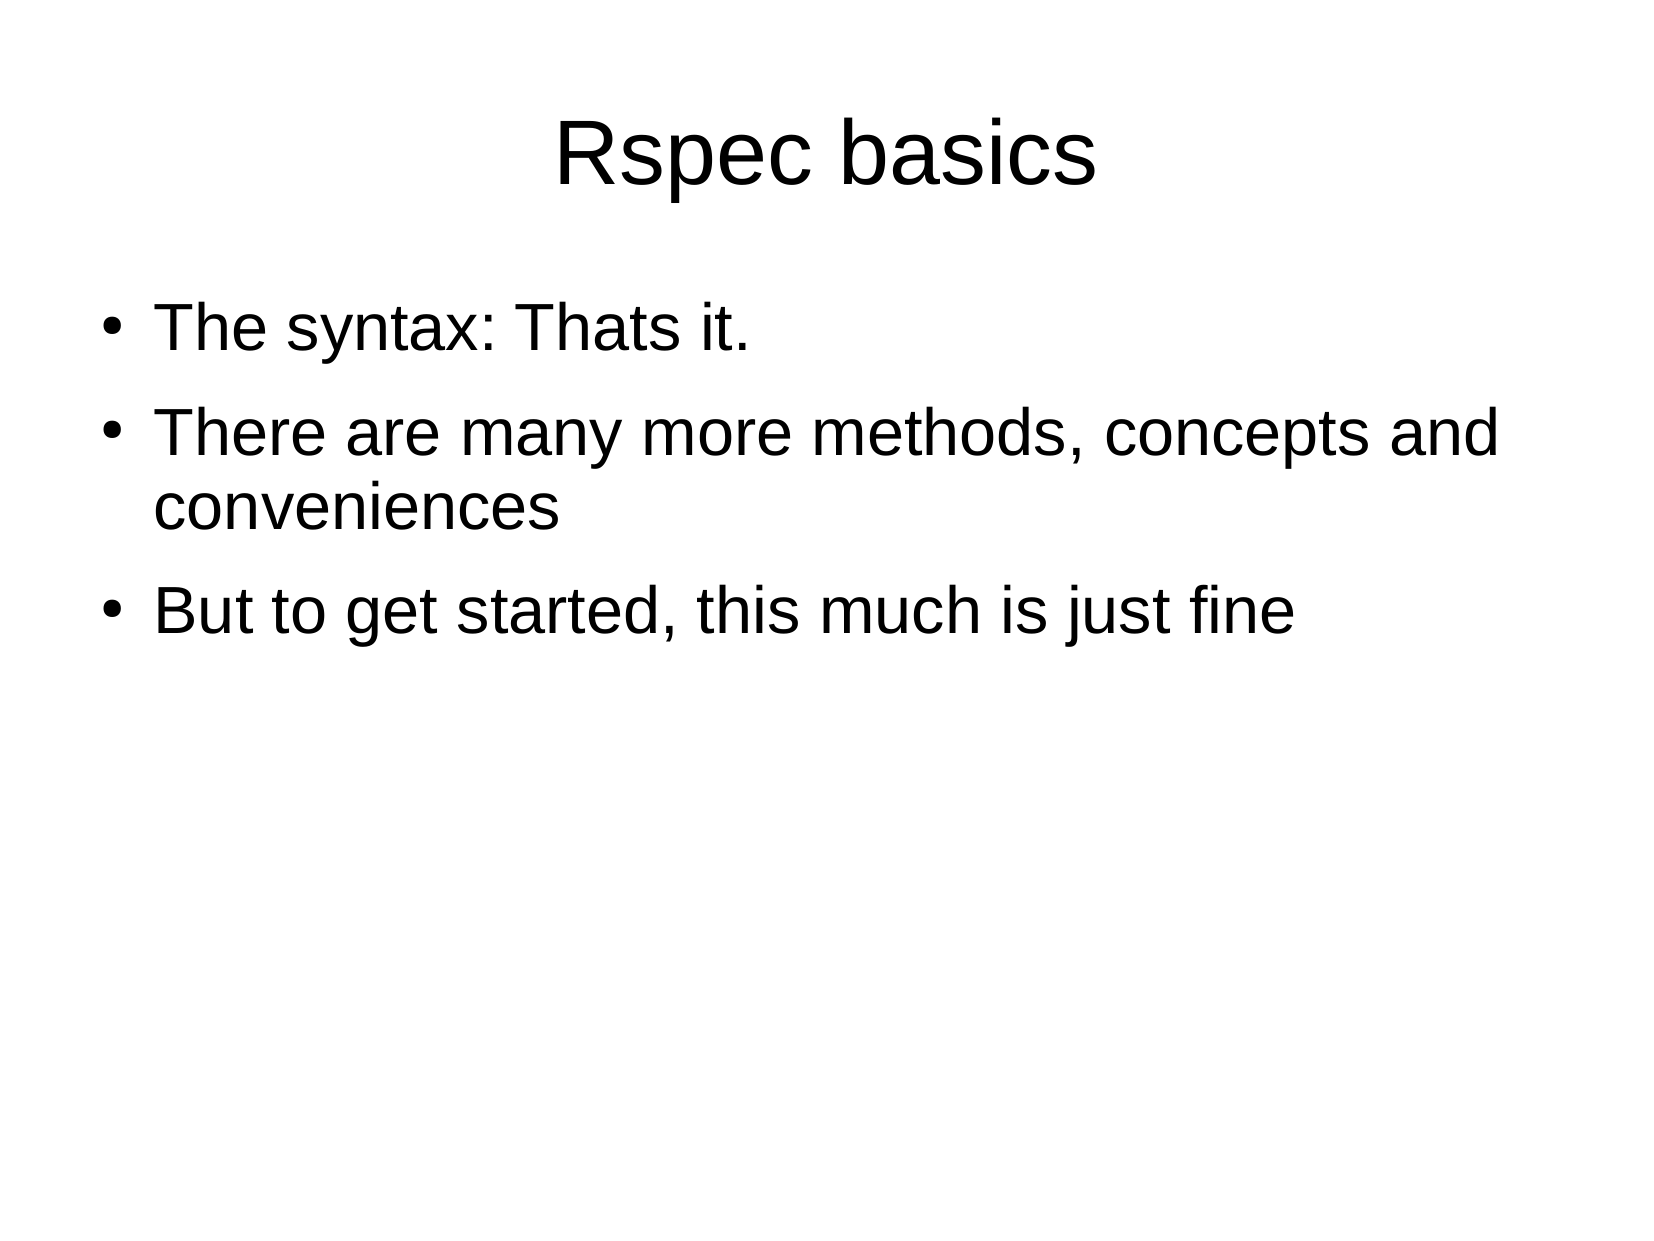

# Rspec basics
The syntax: Thats it.
There are many more methods, concepts and conveniences
But to get started, this much is just fine